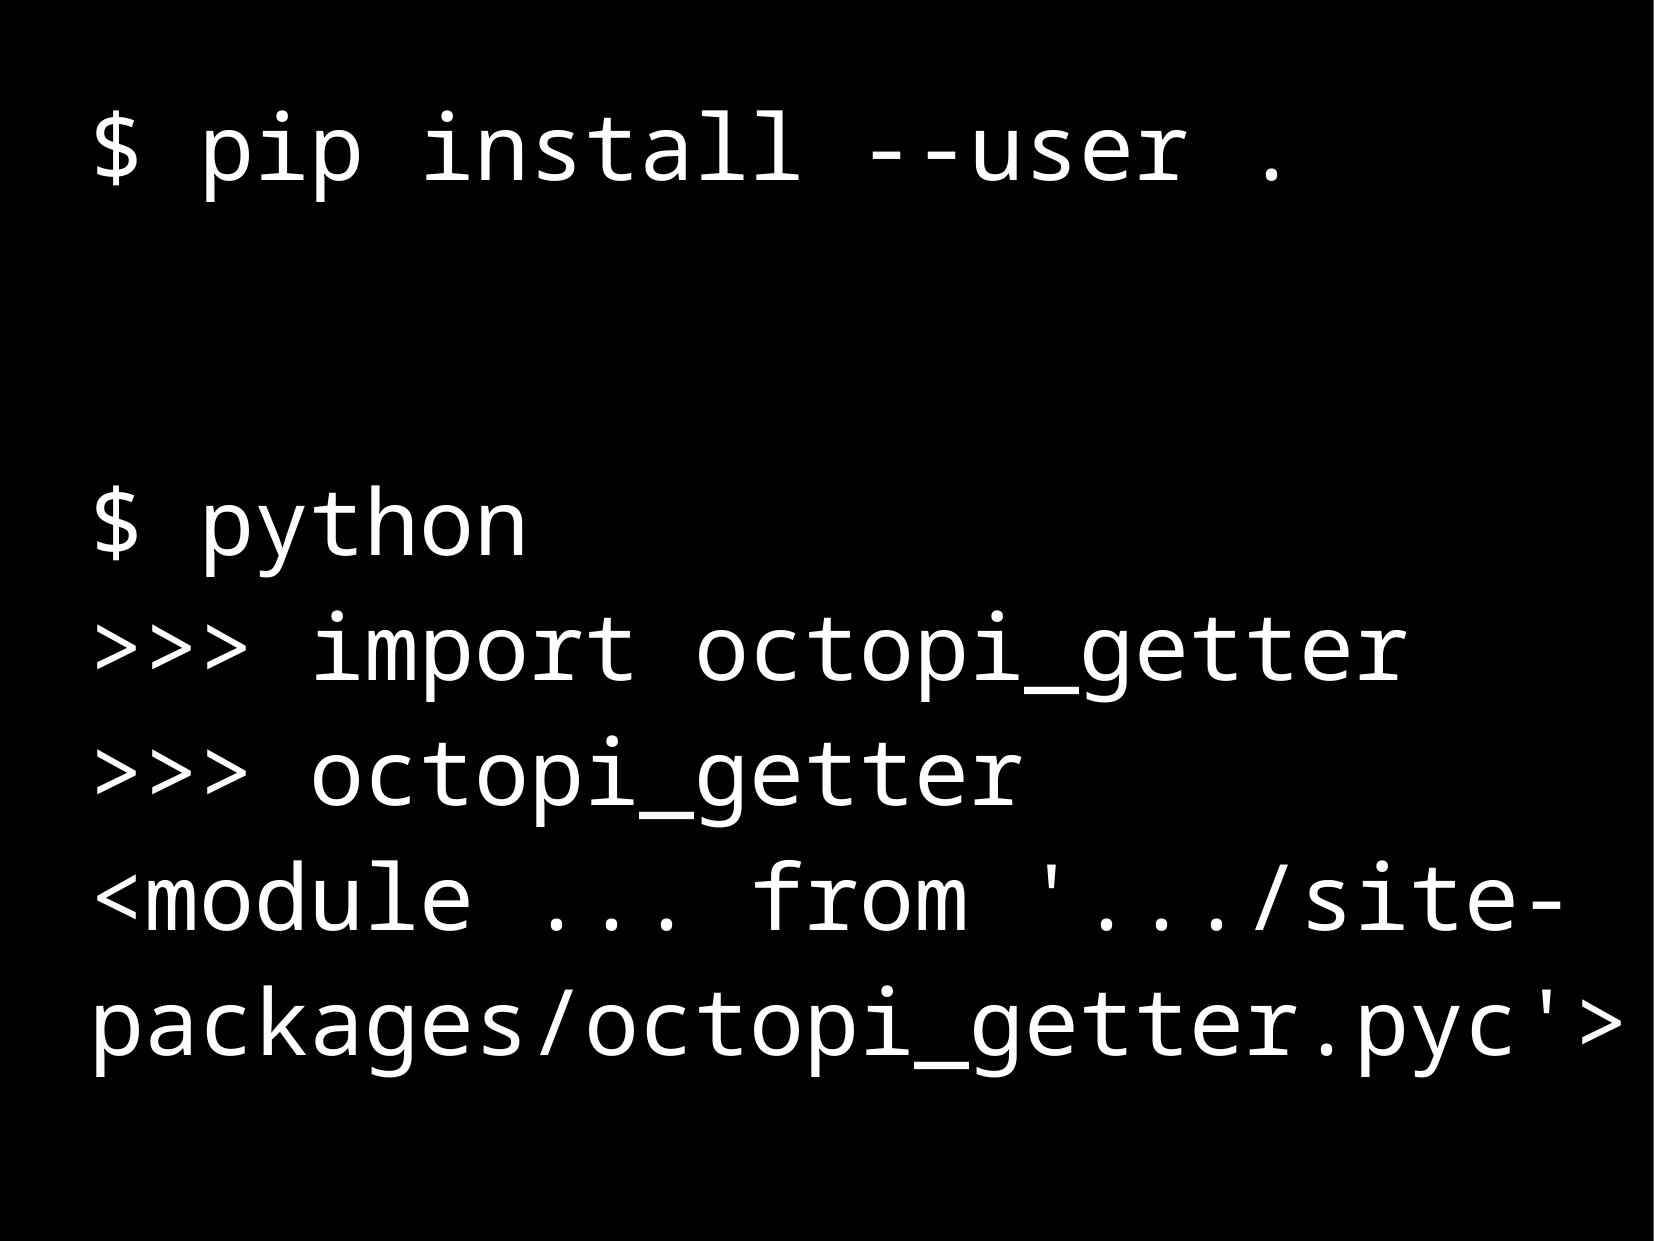

$ pip install --user .
$ python
>>> import octopi_getter
>>> octopi_getter
<module ... from '.../site-packages/octopi_getter.pyc'>